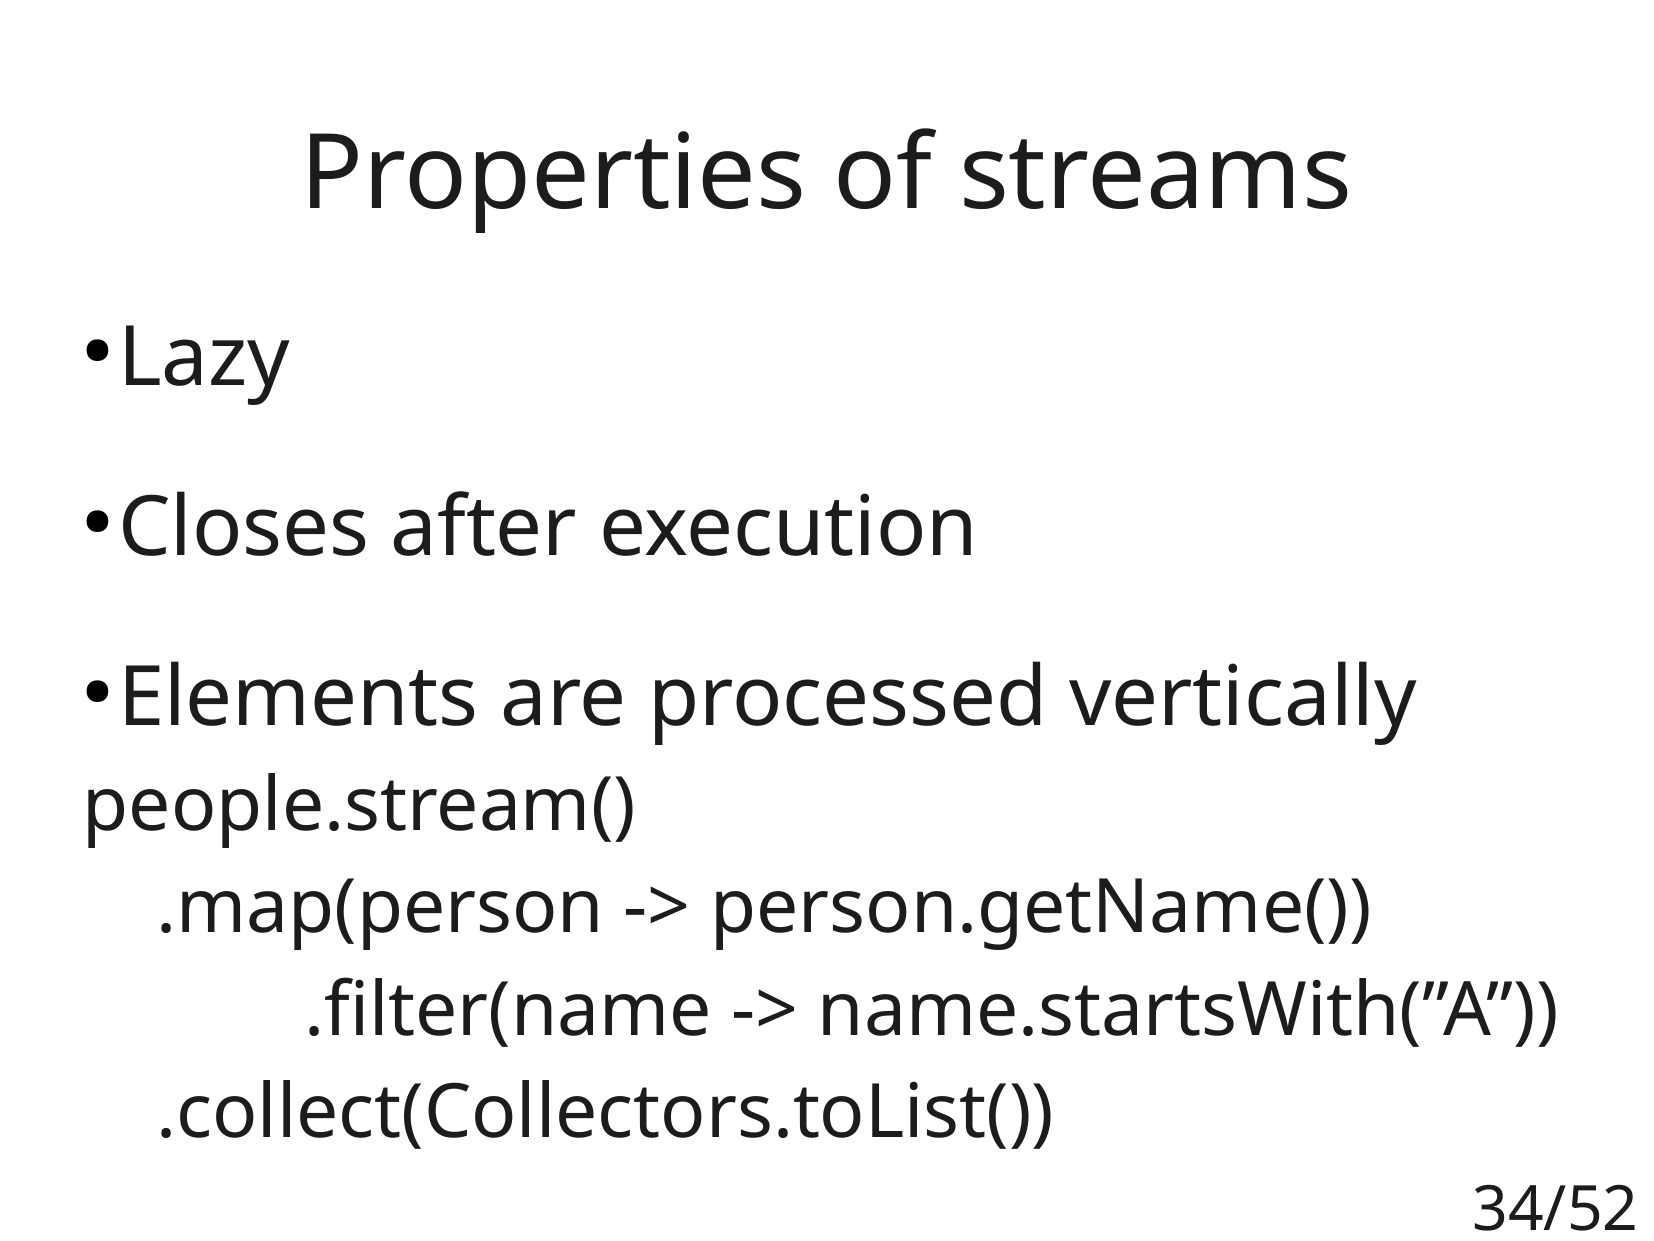

# Properties of streams
Lazy
Closes after execution
Elements are processed vertically
people.stream()
	.map(person -> person.getName()) 		.filter(name -> name.startsWith(”A”))
	.collect(Collectors.toList())